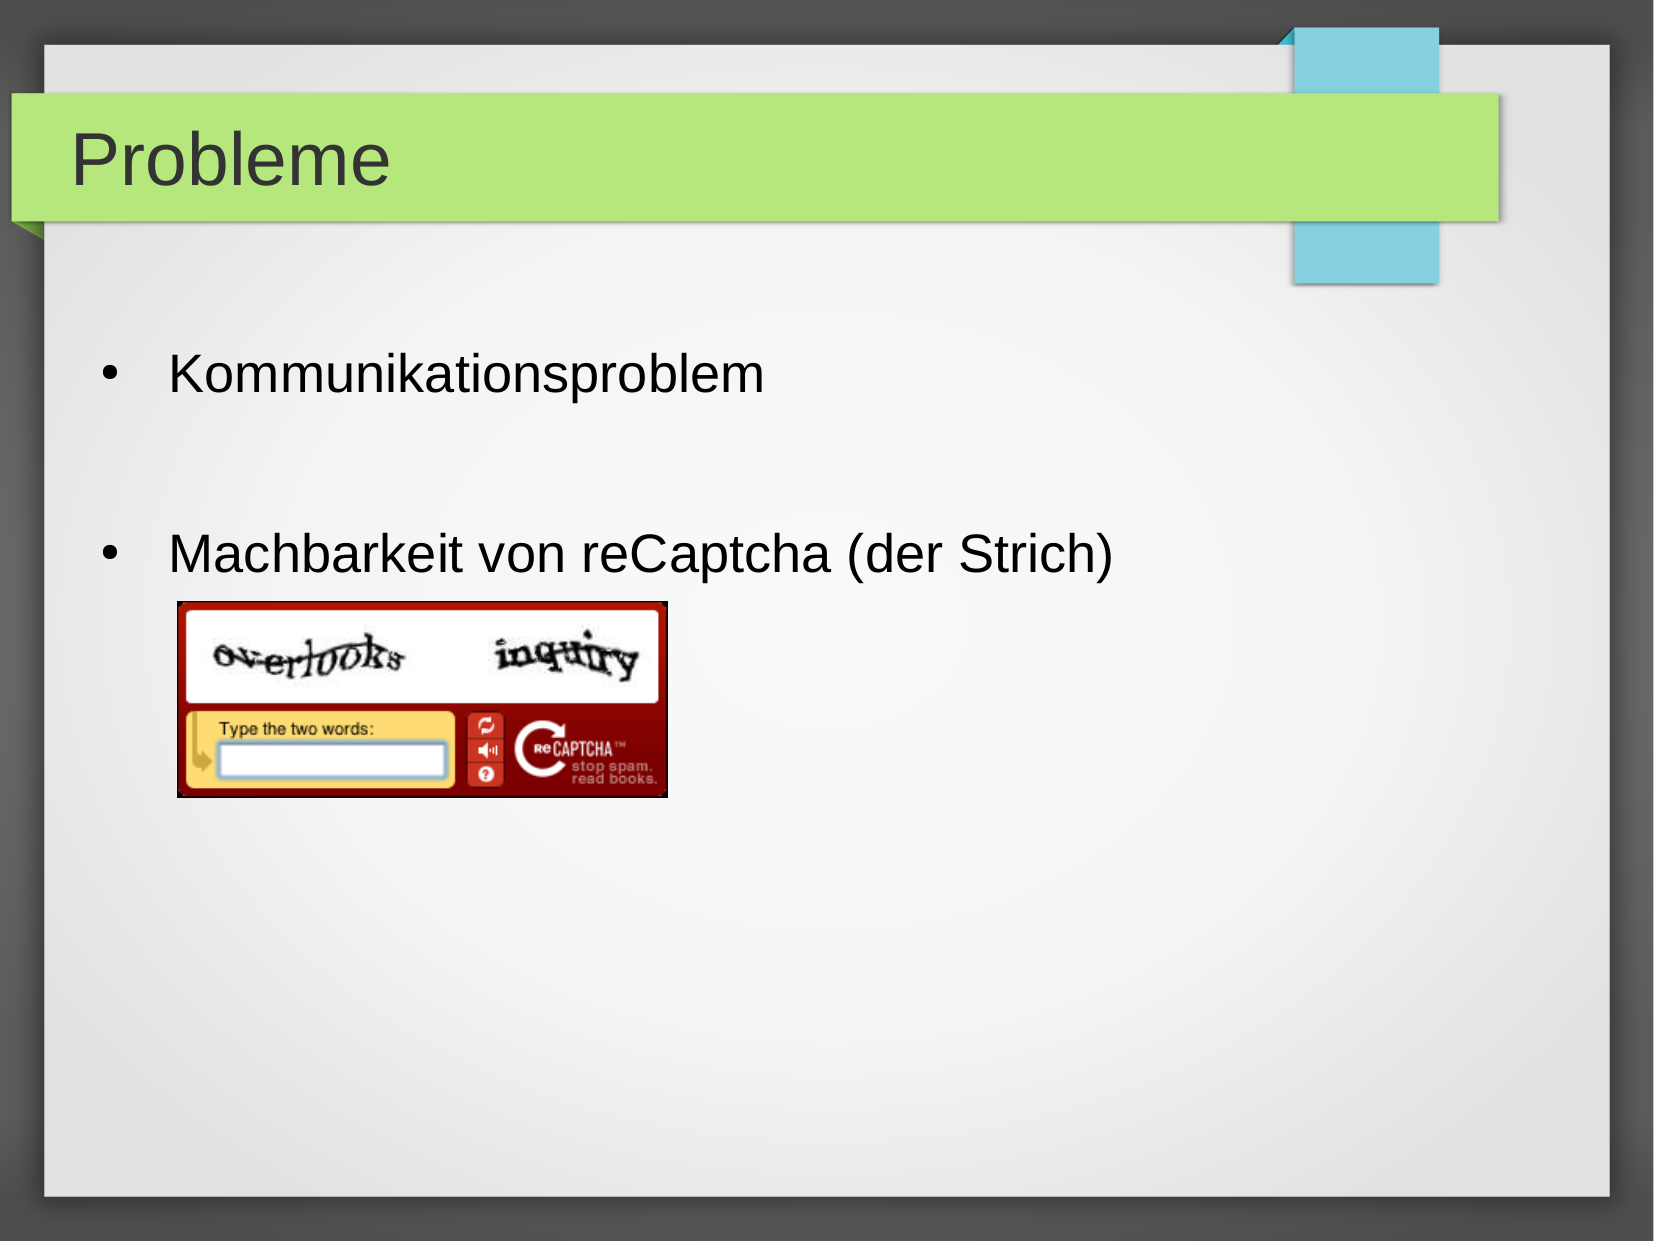

# Probleme
 Kommunikationsproblem
 Machbarkeit von reCaptcha (der Strich)